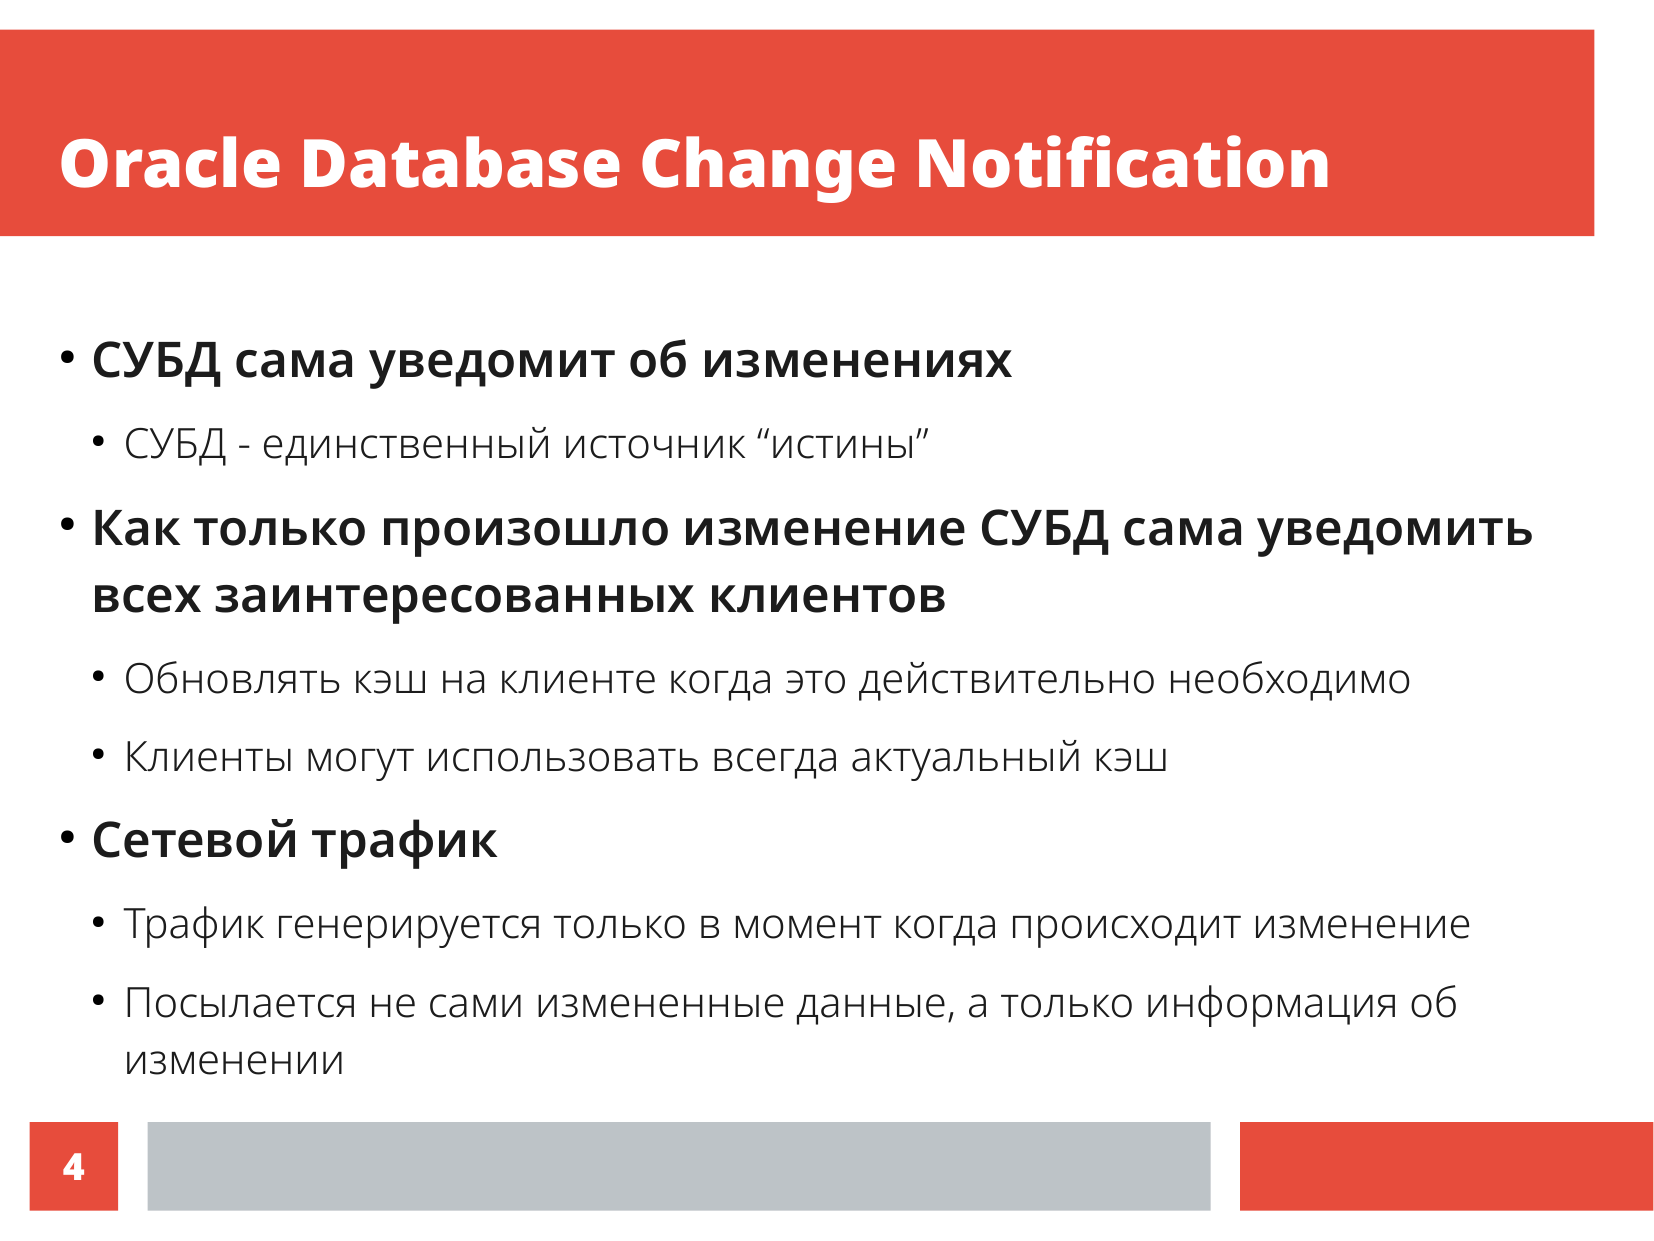

# Oracle Database Change Notification
СУБД сама уведомит об изменениях
СУБД - единственный источник “истины”
Как только произошло изменение СУБД сама уведомить всех заинтересованных клиентов
Обновлять кэш на клиенте когда это действительно необходимо
Клиенты могут использовать всегда актуальный кэш
Сетевой трафик
Трафик генерируется только в момент когда происходит изменение
Посылается не сами измененные данные, а только информация об изменении
4